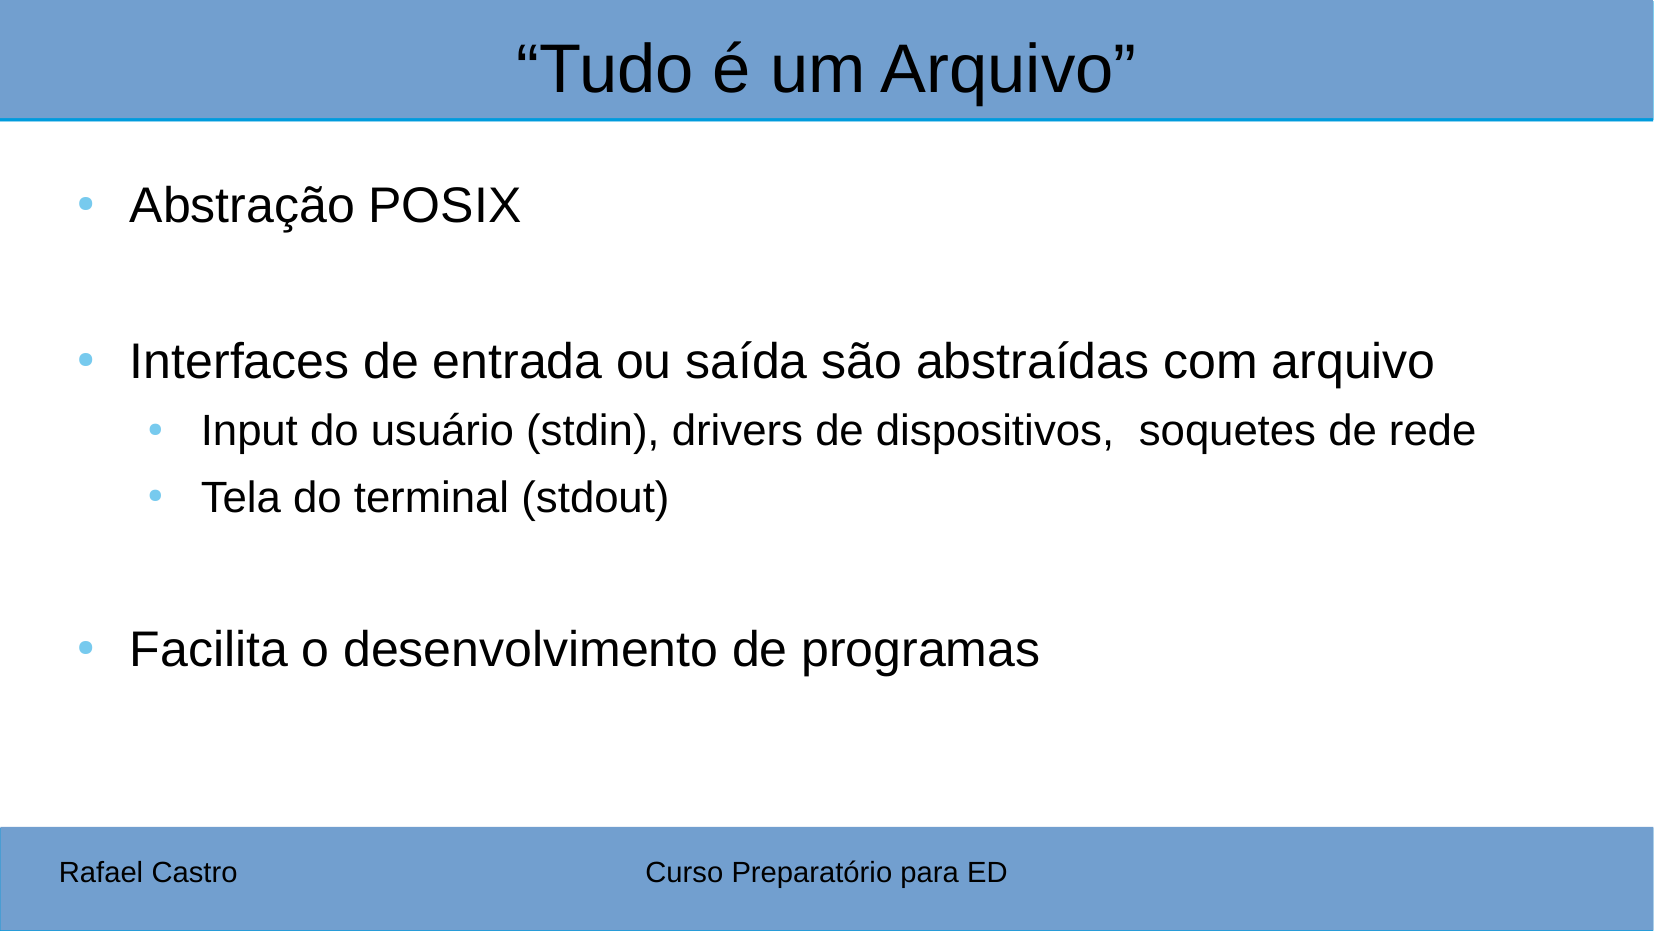

# “Tudo é um Arquivo”
Abstração POSIX
Interfaces de entrada ou saída são abstraídas com arquivo
Input do usuário (stdin), drivers de dispositivos, soquetes de rede
Tela do terminal (stdout)
Facilita o desenvolvimento de programas
Curso Preparatório para ED